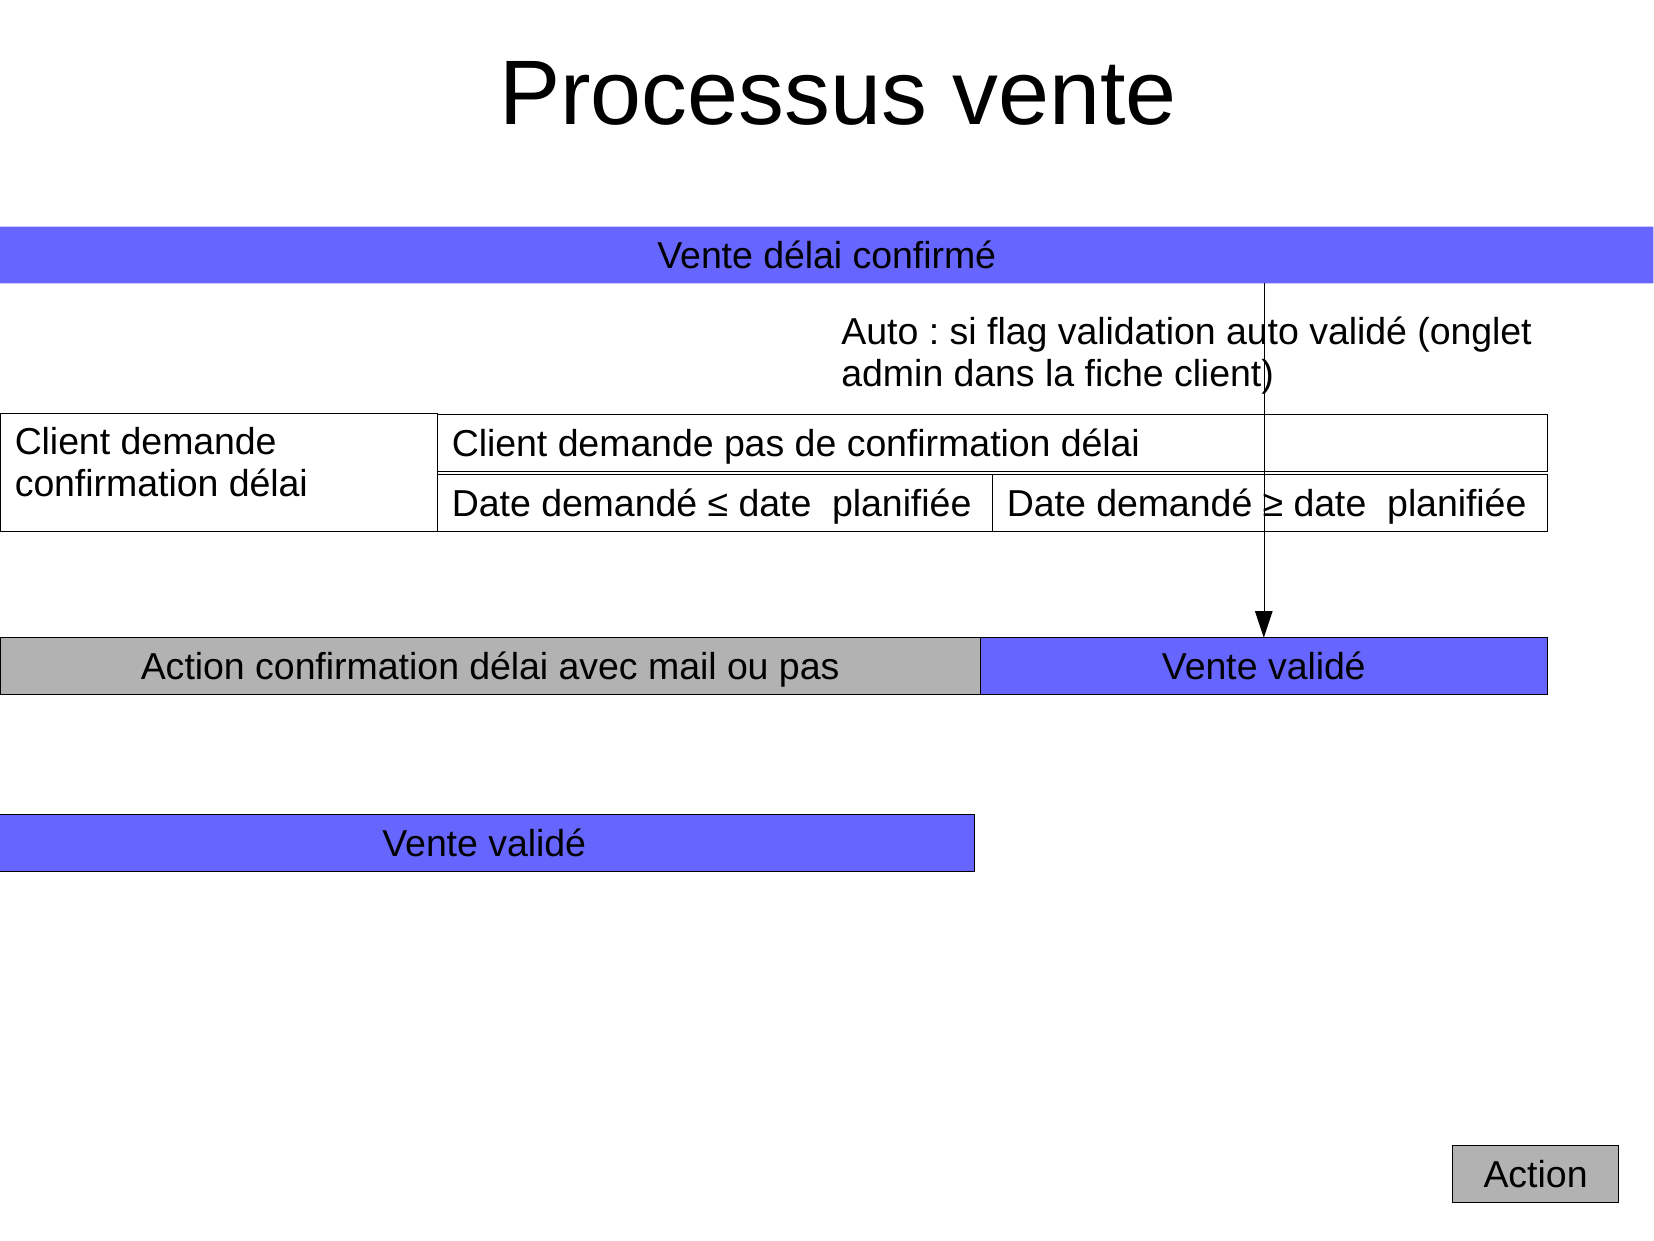

# Processus vente
Vente délai confirmé
Auto : si flag validation auto validé (onglet admin dans la fiche client)
Client demande confirmation délai
Client demande pas de confirmation délai
Date demandé ≤ date planifiée
Date demandé ≥ date planifiée
Action confirmation délai avec mail ou pas
Vente validé
Vente validé
Action